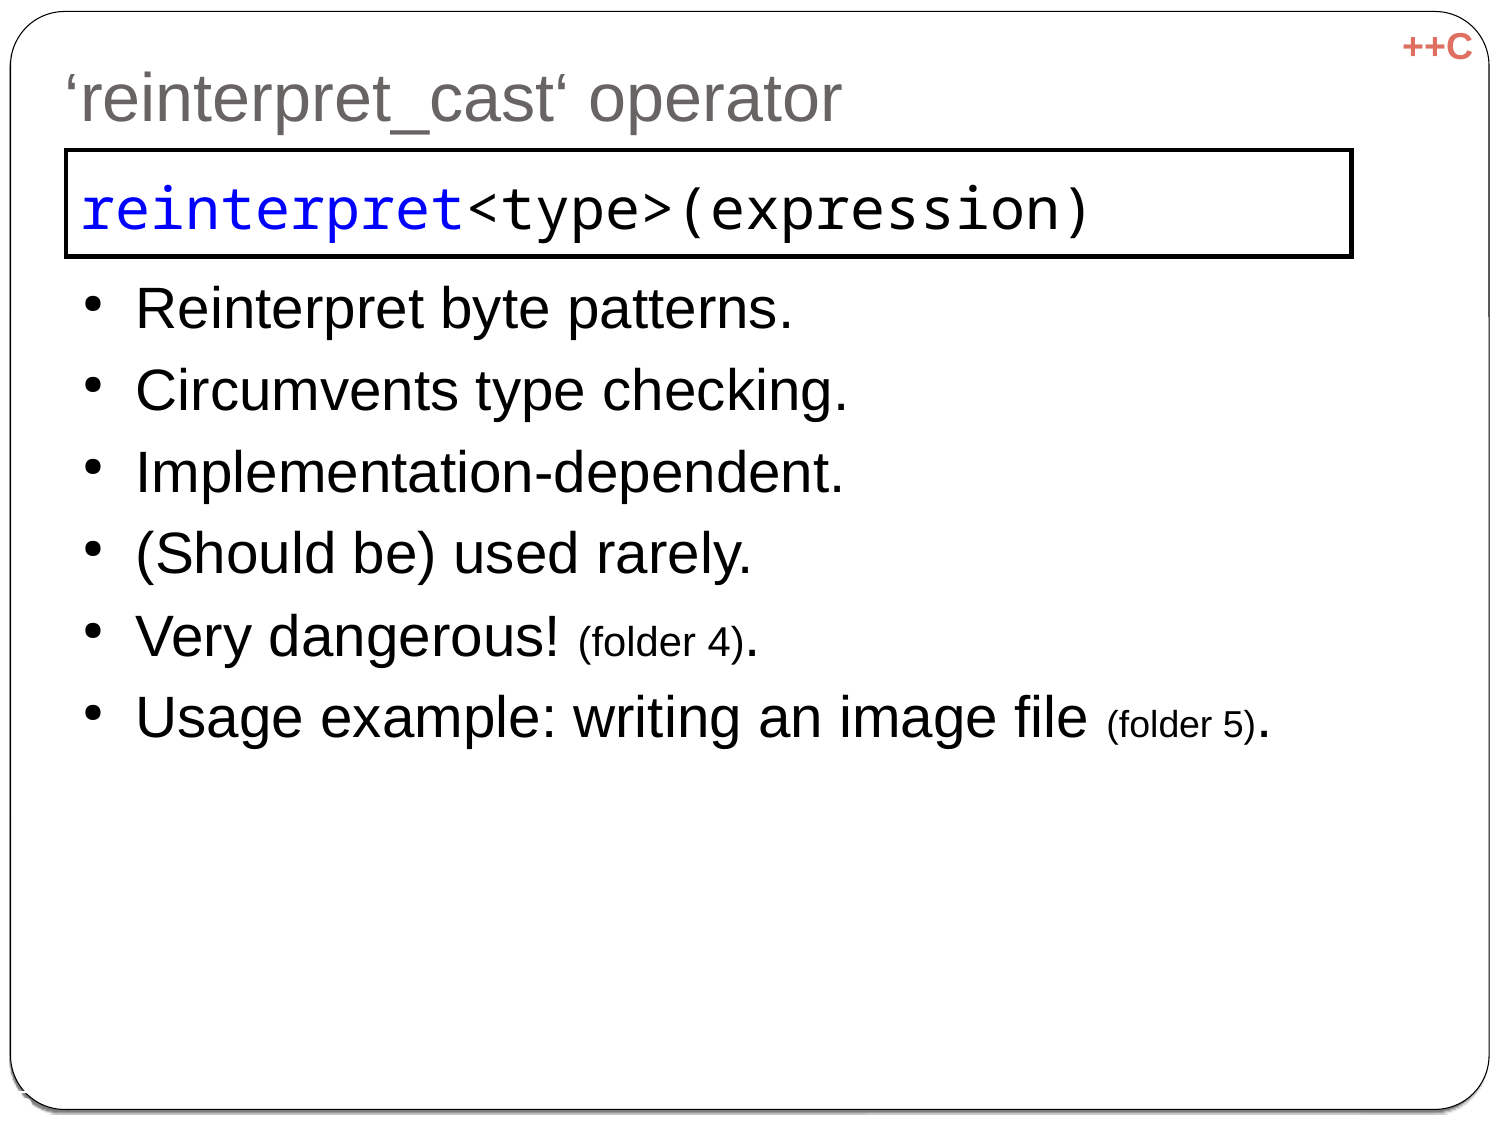

# ‘reinterpret_cast‘ operator
reinterpret<type>(expression)
Reinterpret byte patterns.
Circumvents type checking.
Implementation-dependent.
(Should be) used rarely.
Very dangerous! (folder 4).
Usage example: writing an image file (folder 5).